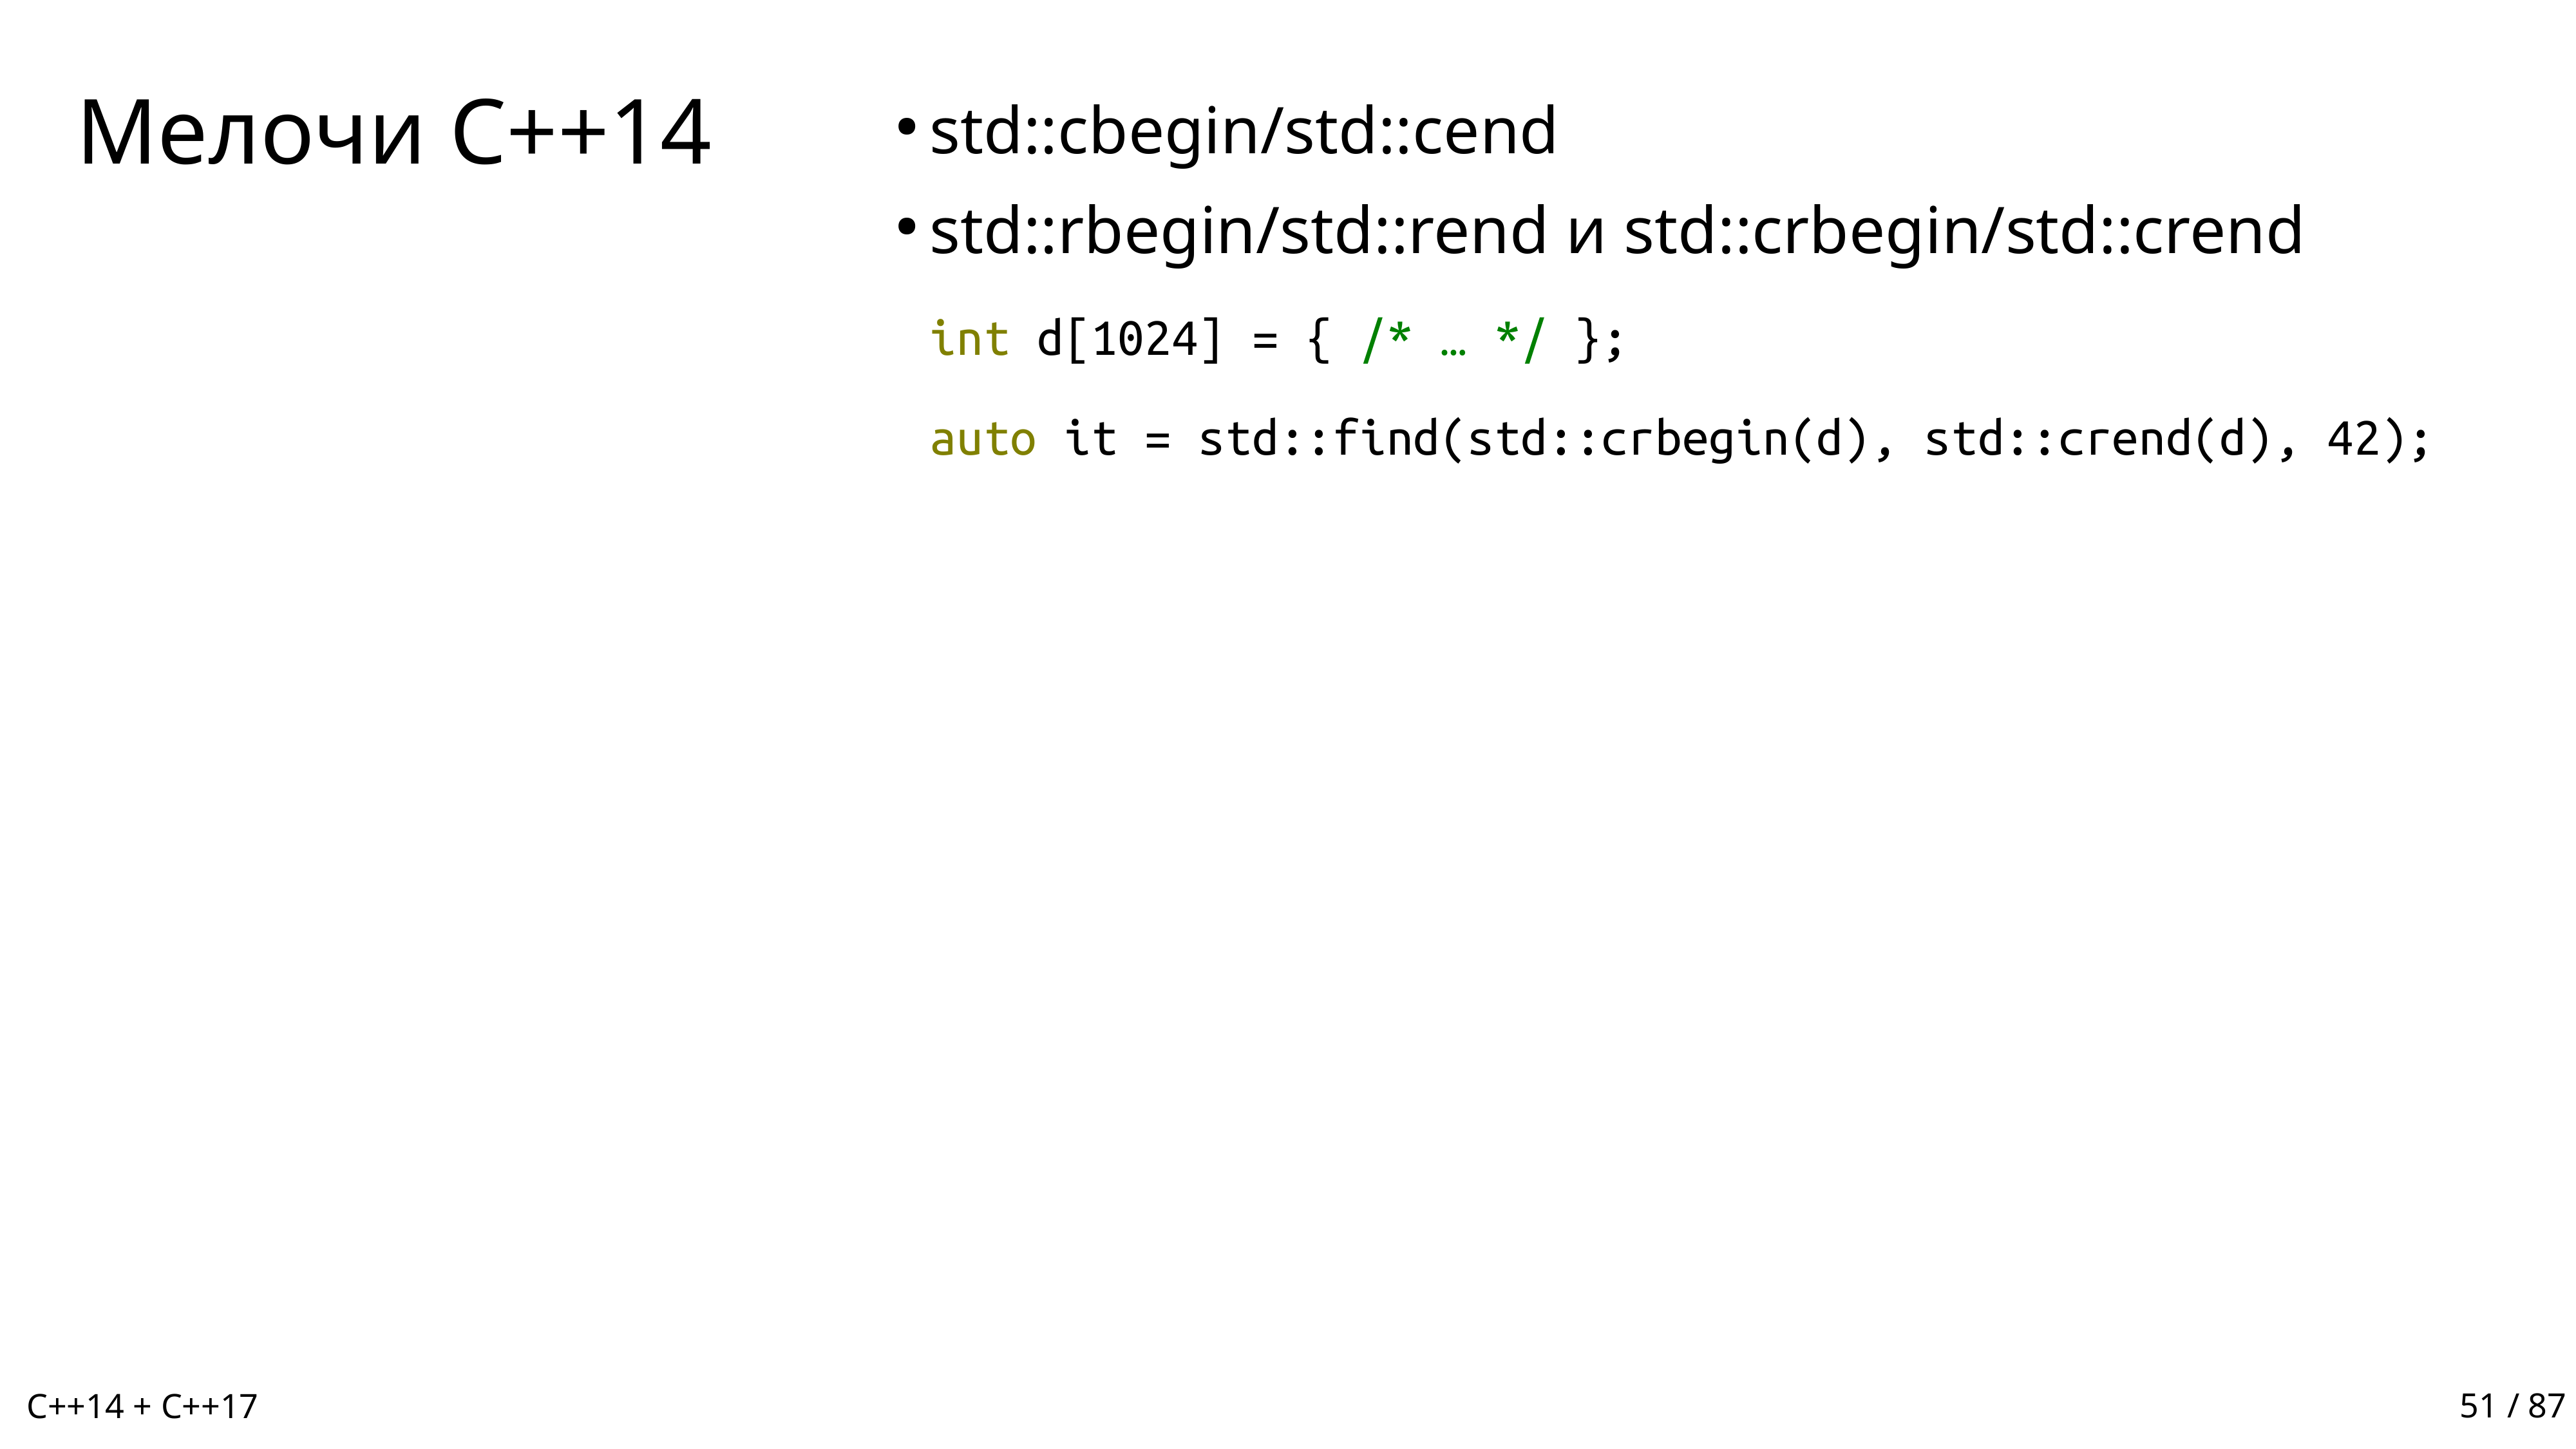

# Мелочи C++14
std::cbegin/std::cend
std::rbegin/std::rend и std::crbegin/std::crend
int d[1024] = { /* … */ };
auto it = std::find(std::crbegin(d), std::crend(d), 42);
C++14 + C++17